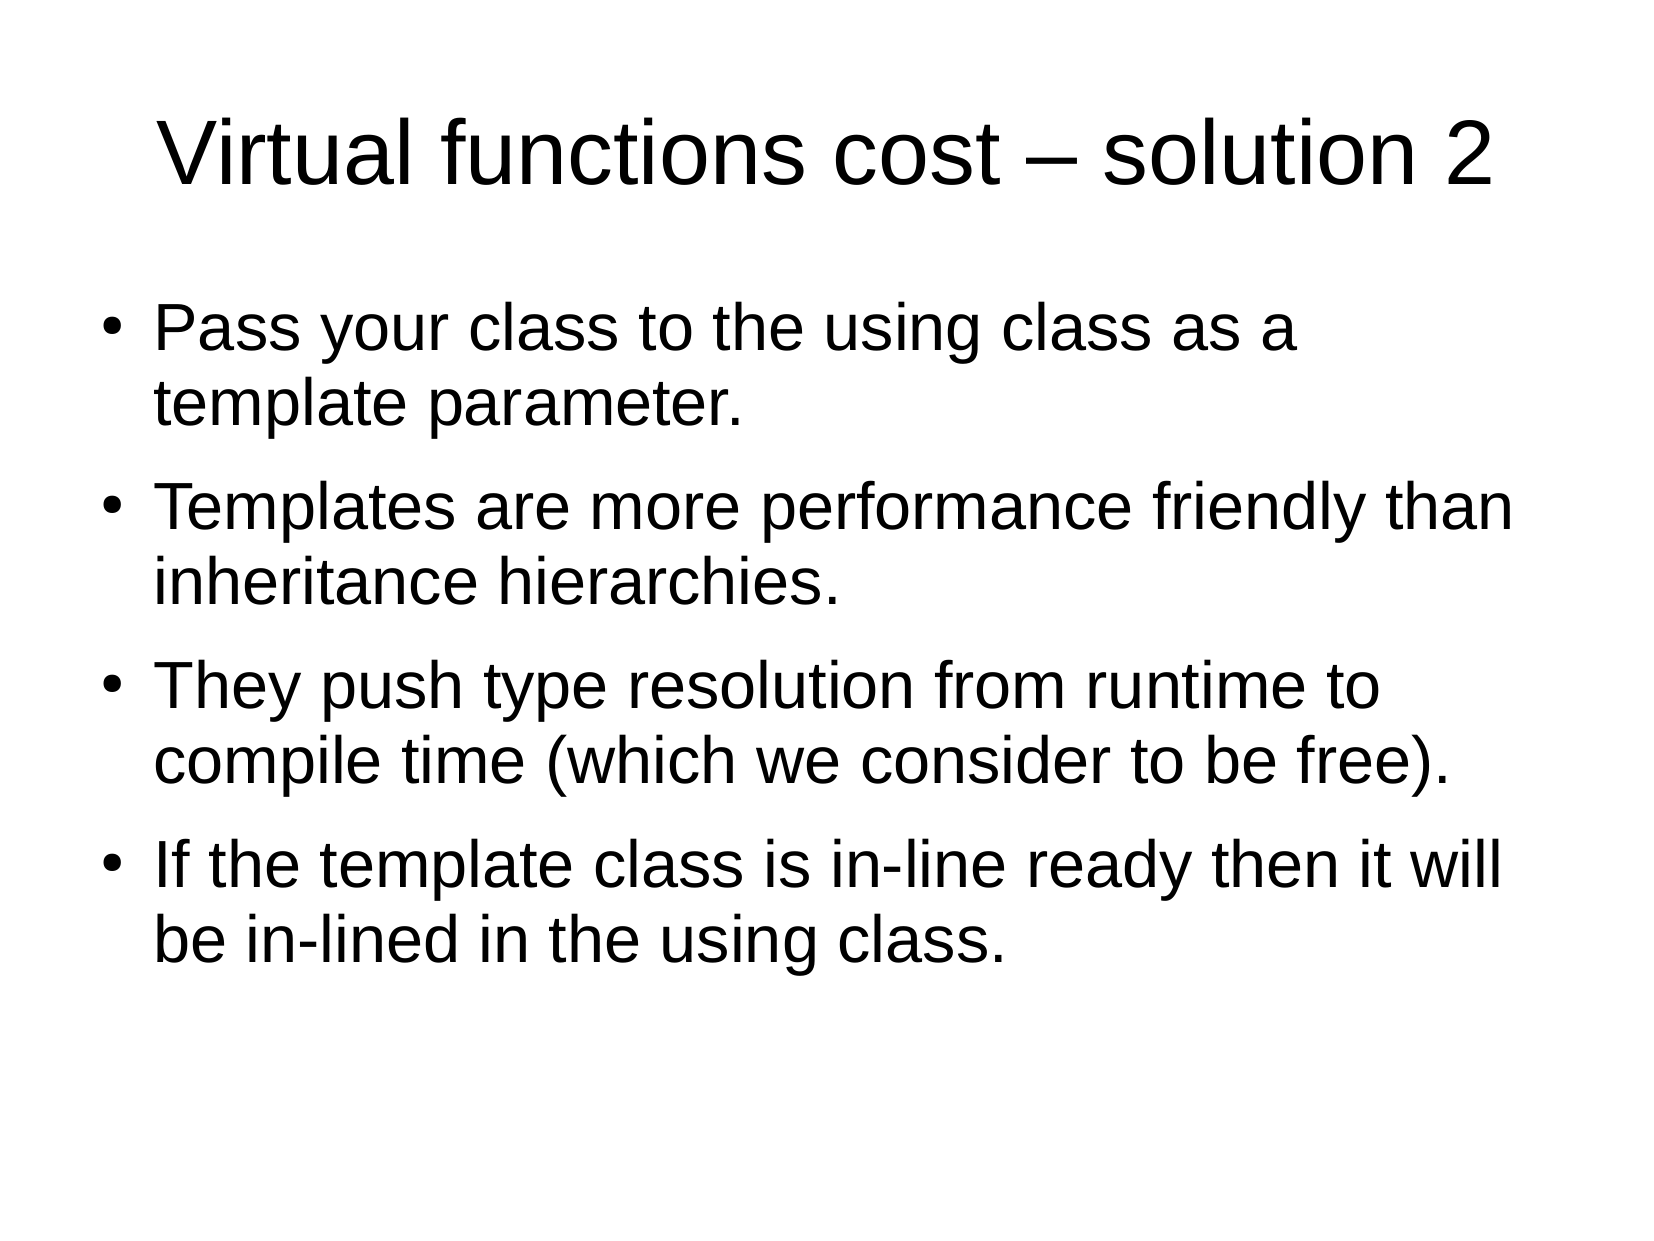

# Virtual functions cost – solution 2
Pass your class to the using class as a template parameter.
Templates are more performance friendly than inheritance hierarchies.
They push type resolution from runtime to compile time (which we consider to be free).
If the template class is in-line ready then it will be in-lined in the using class.